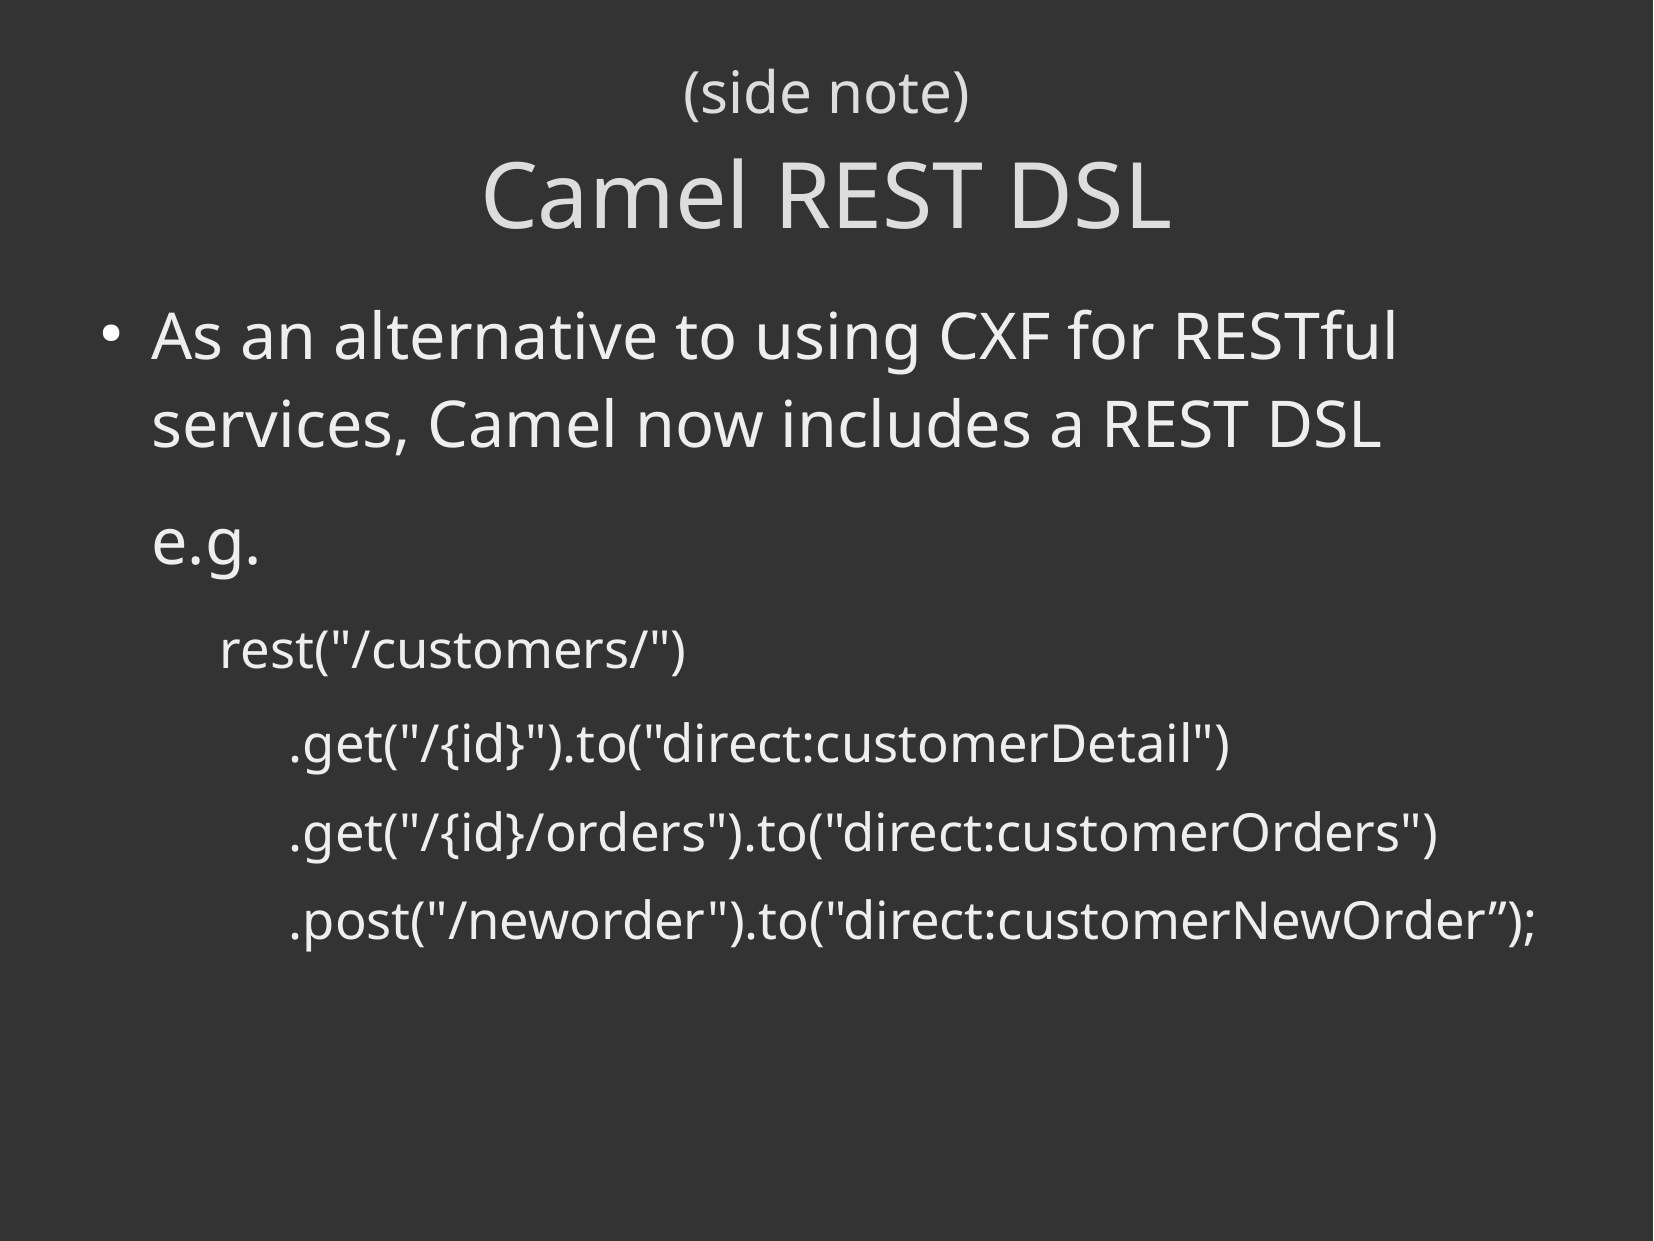

# (side note) Camel REST DSL
As an alternative to using CXF for RESTful services, Camel now includes a REST DSL
e.g.
rest("/customers/")
.get("/{id}").to("direct:customerDetail")
.get("/{id}/orders").to("direct:customerOrders")
.post("/neworder").to("direct:customerNewOrder”);